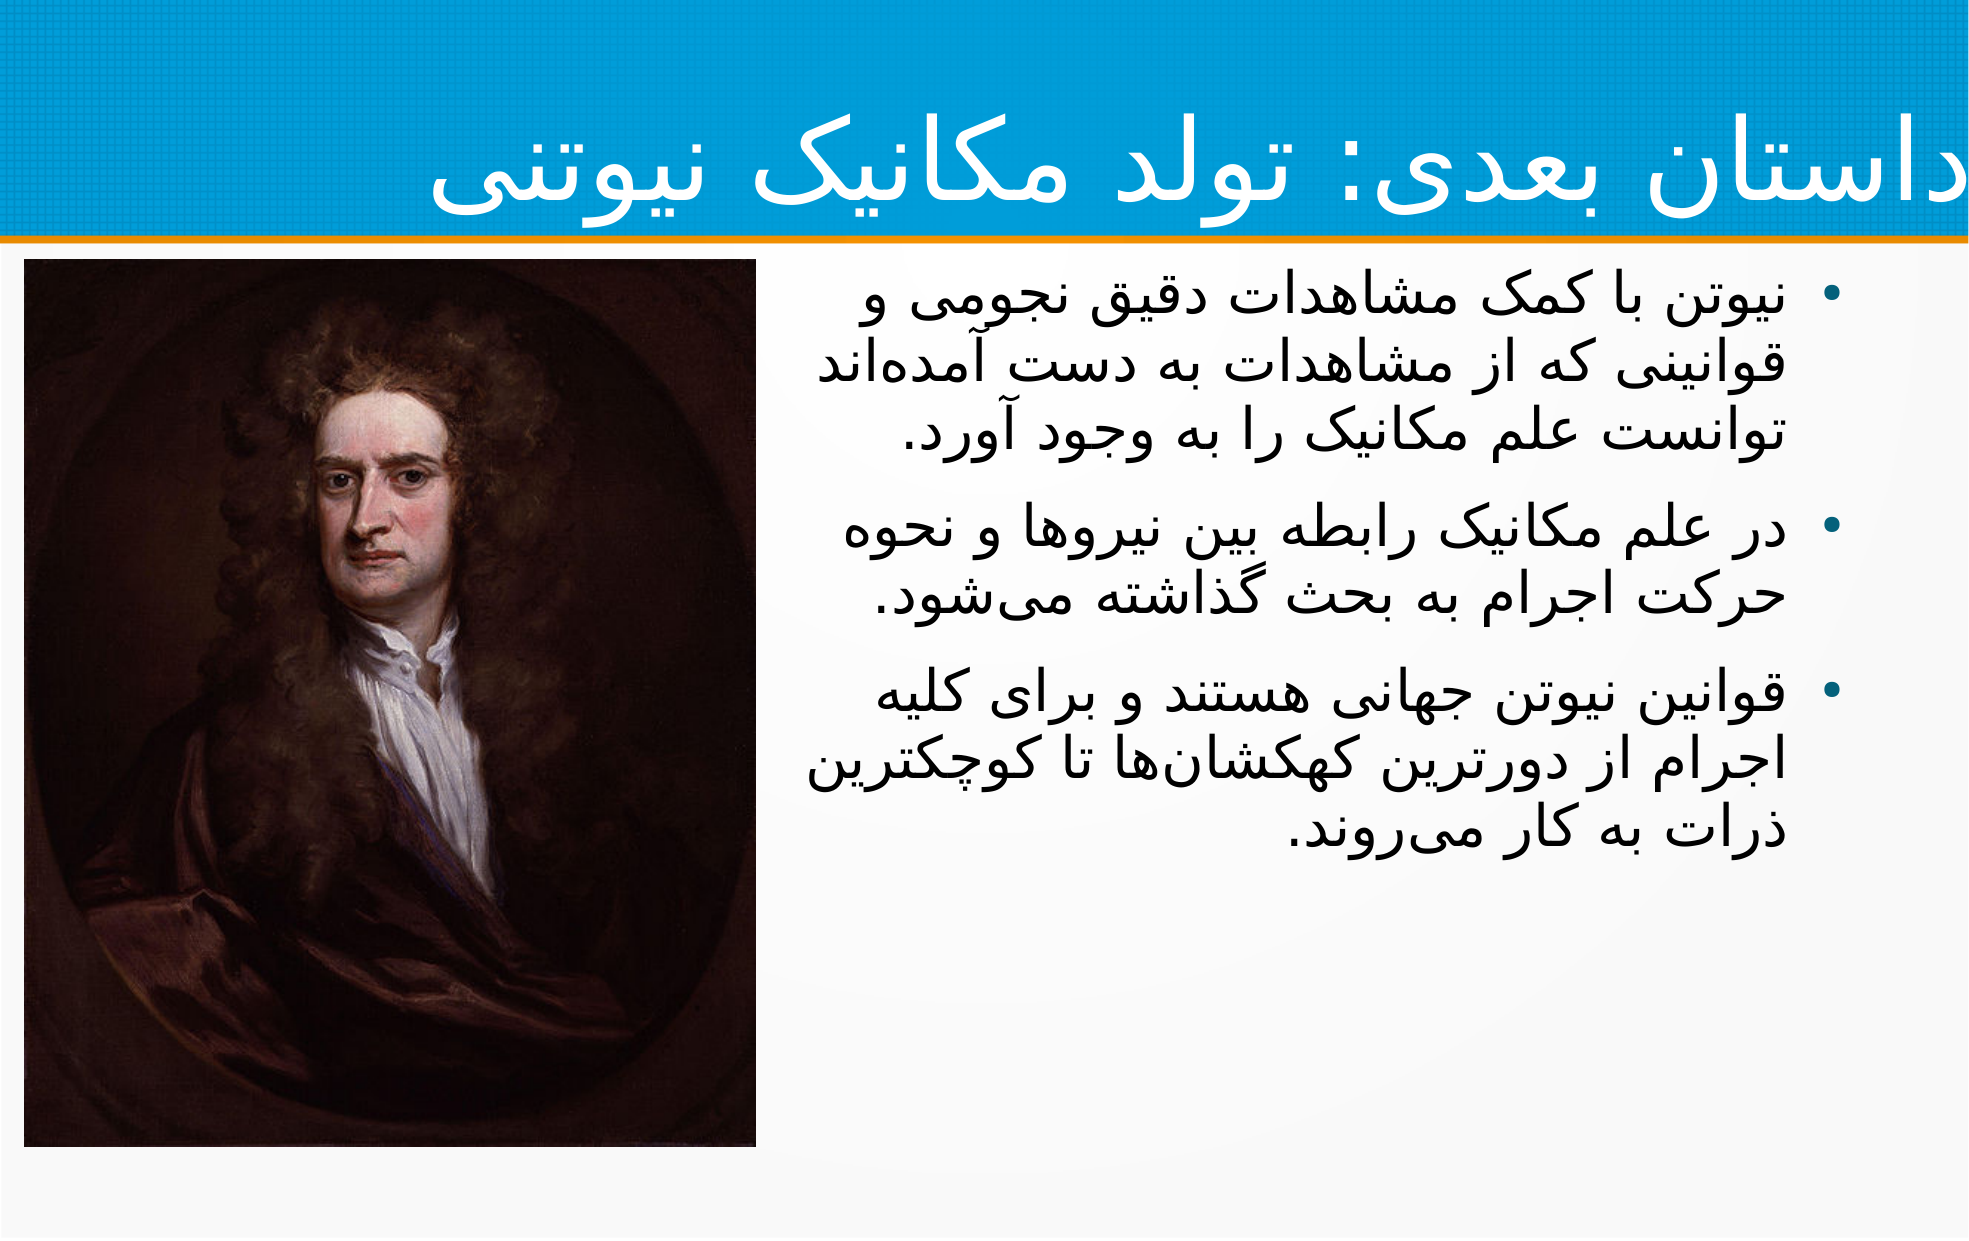

# داستان بعدی: تولد مکانیک نیوتنی
نیوتن با کمک مشاهدات دقیق نجومی و قوانینی که از مشاهدات به دست آمده‌اند توانست علم مکانیک را به وجود آورد.
در علم مکانیک رابطه بین نیروها و نحوه حرکت اجرام به بحث گذاشته می‌شود.
قوانین نیوتن جهانی هستند و برای کلیه اجرام از دورترین کهکشان‌ها تا کوچکترین ذرات به کار می‌روند.